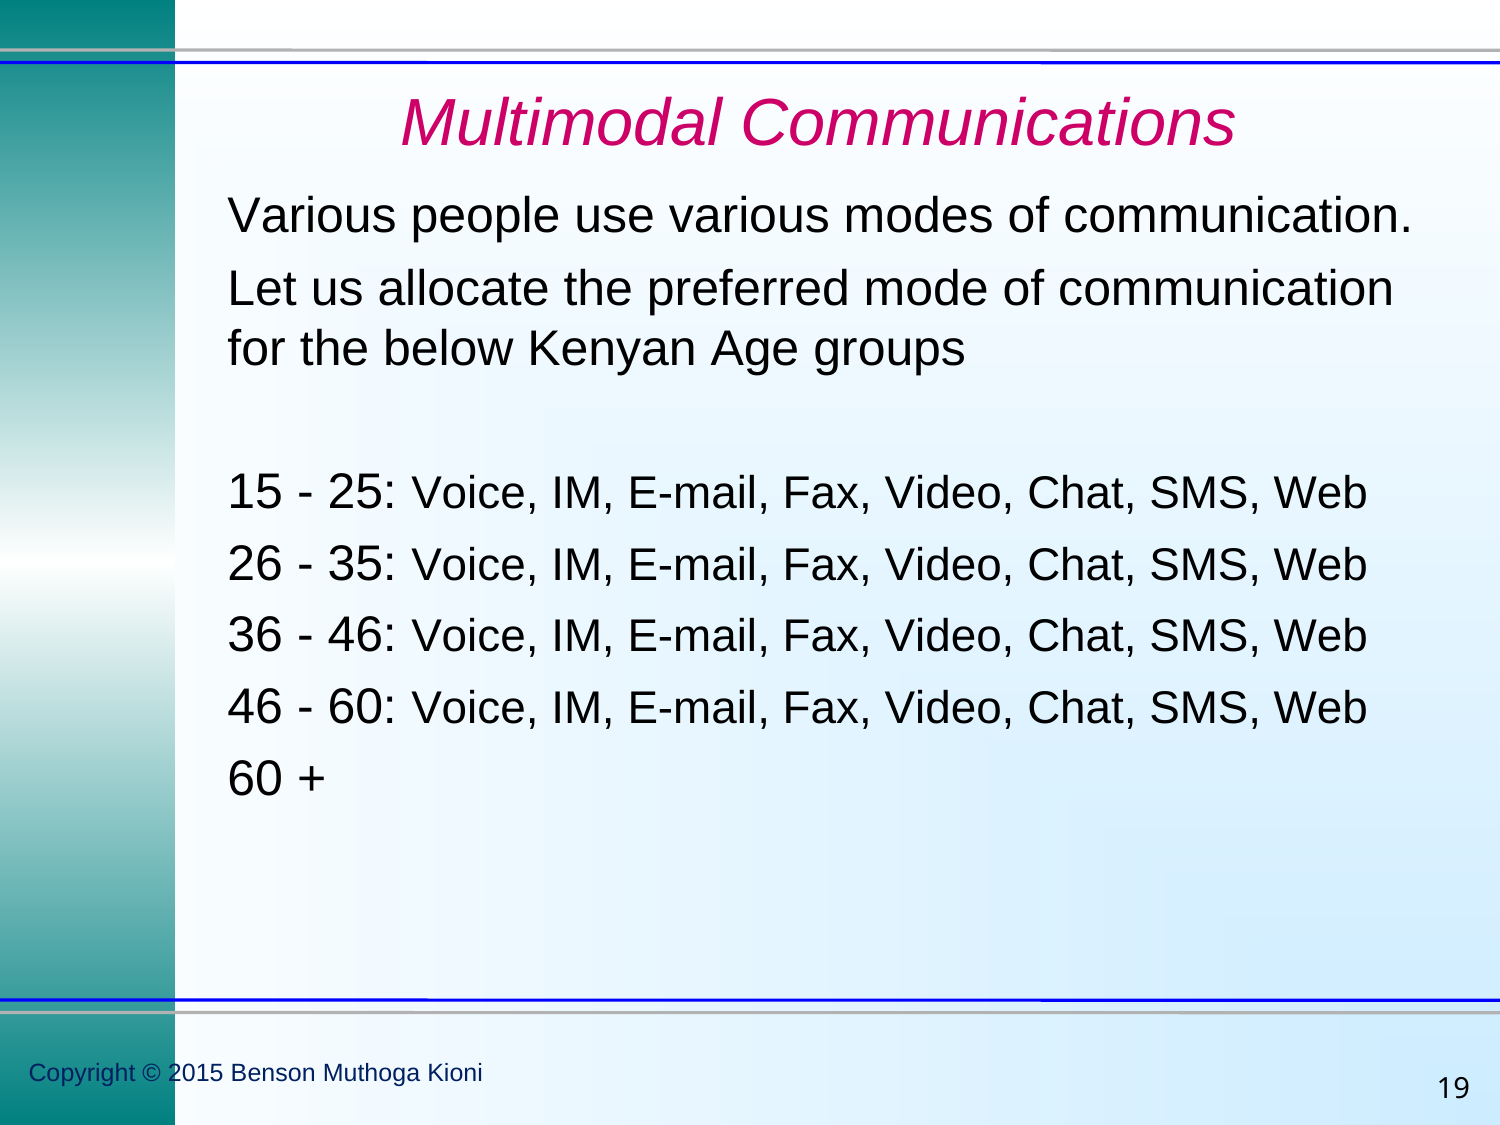

Multimodal Communications
Various people use various modes of communication.
Let us allocate the preferred mode of communication for the below Kenyan Age groups
15 - 25: Voice, IM, E-mail, Fax, Video, Chat, SMS, Web
26 - 35: Voice, IM, E-mail, Fax, Video, Chat, SMS, Web
36 - 46: Voice, IM, E-mail, Fax, Video, Chat, SMS, Web
46 - 60: Voice, IM, E-mail, Fax, Video, Chat, SMS, Web
60 +